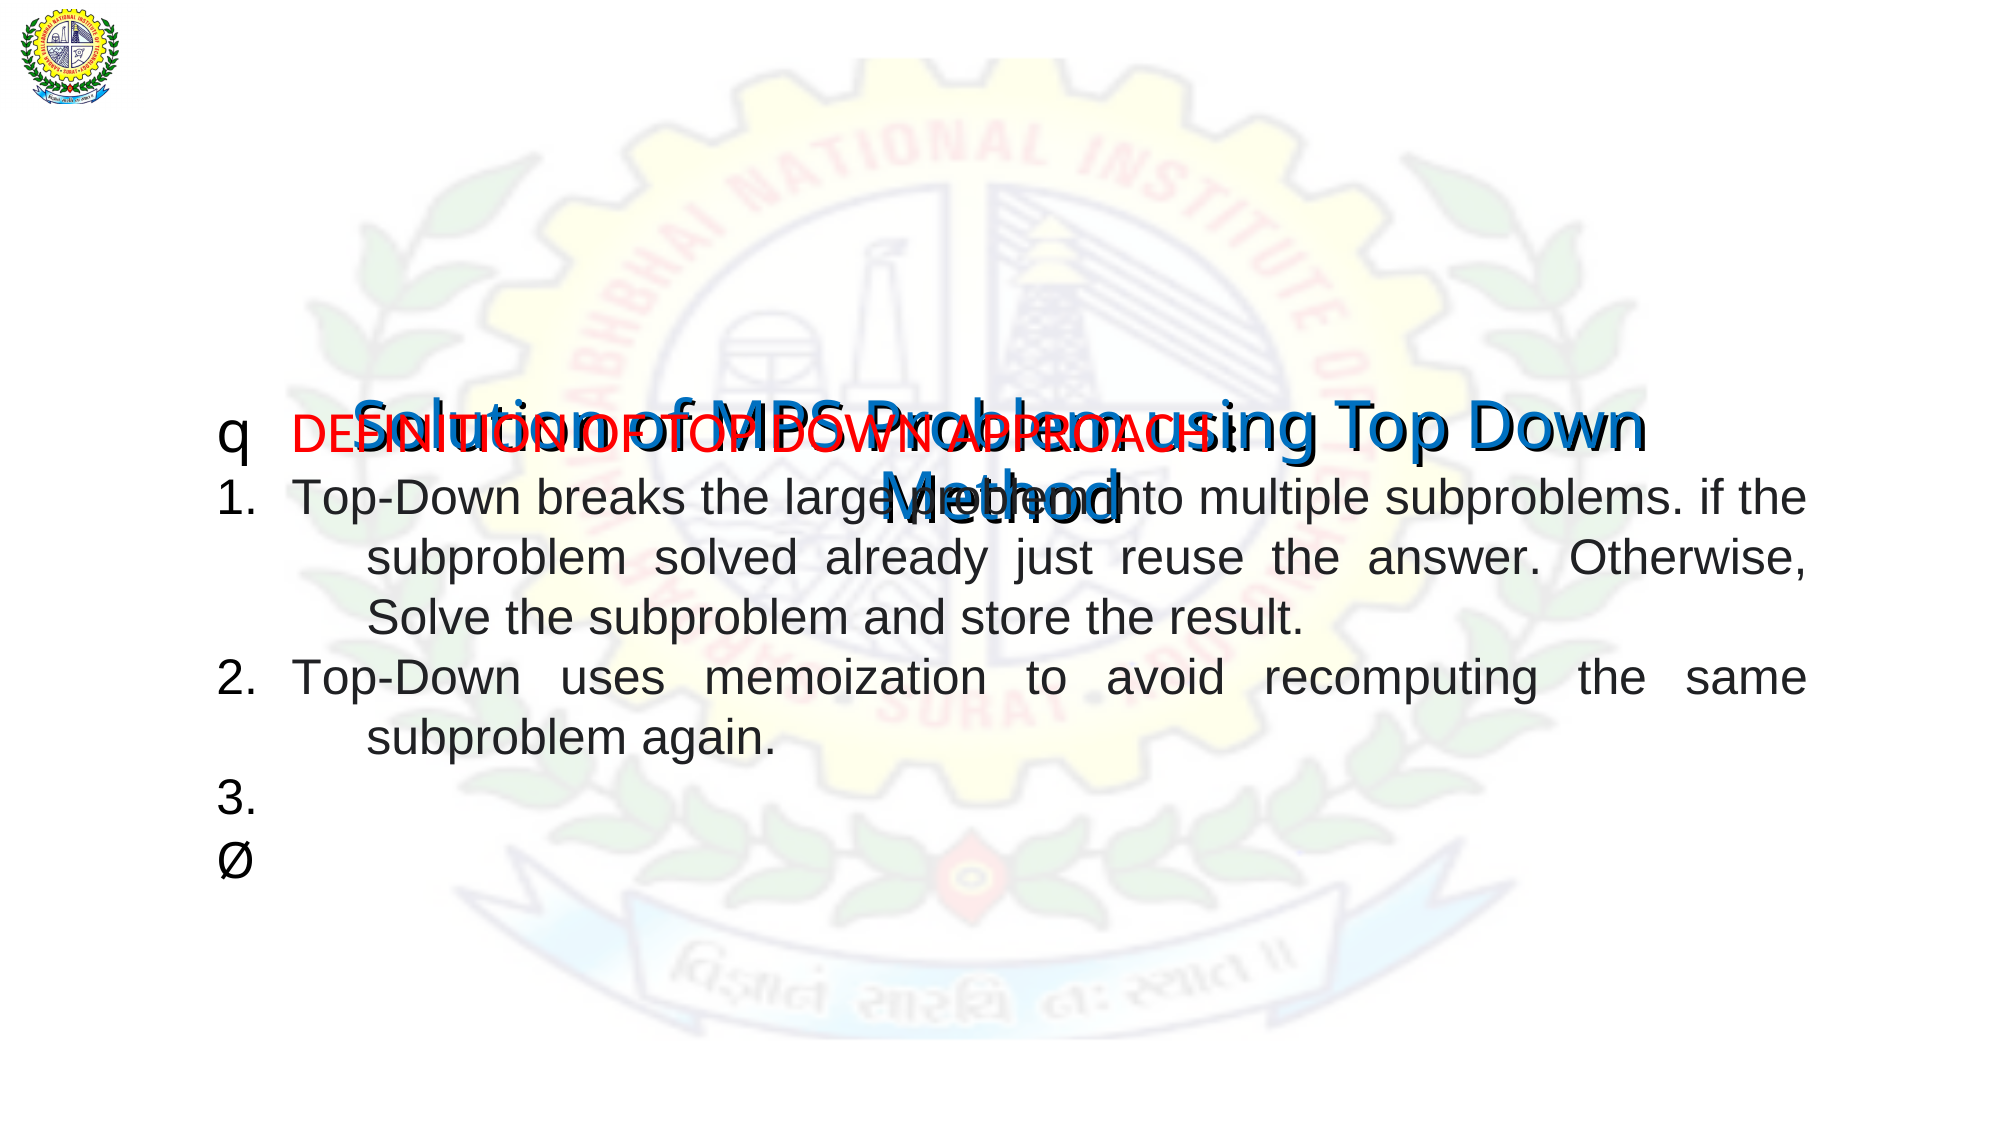

# Solution of MPS Problem using Top Down Method
DEFINITION OF TOP DOWN APPROACH :
Top-Down breaks the large problem into multiple subproblems. if the subproblem solved already just reuse the answer. Otherwise, Solve the subproblem and store the result.
Top-Down uses memoization to avoid recomputing the same subproblem again.